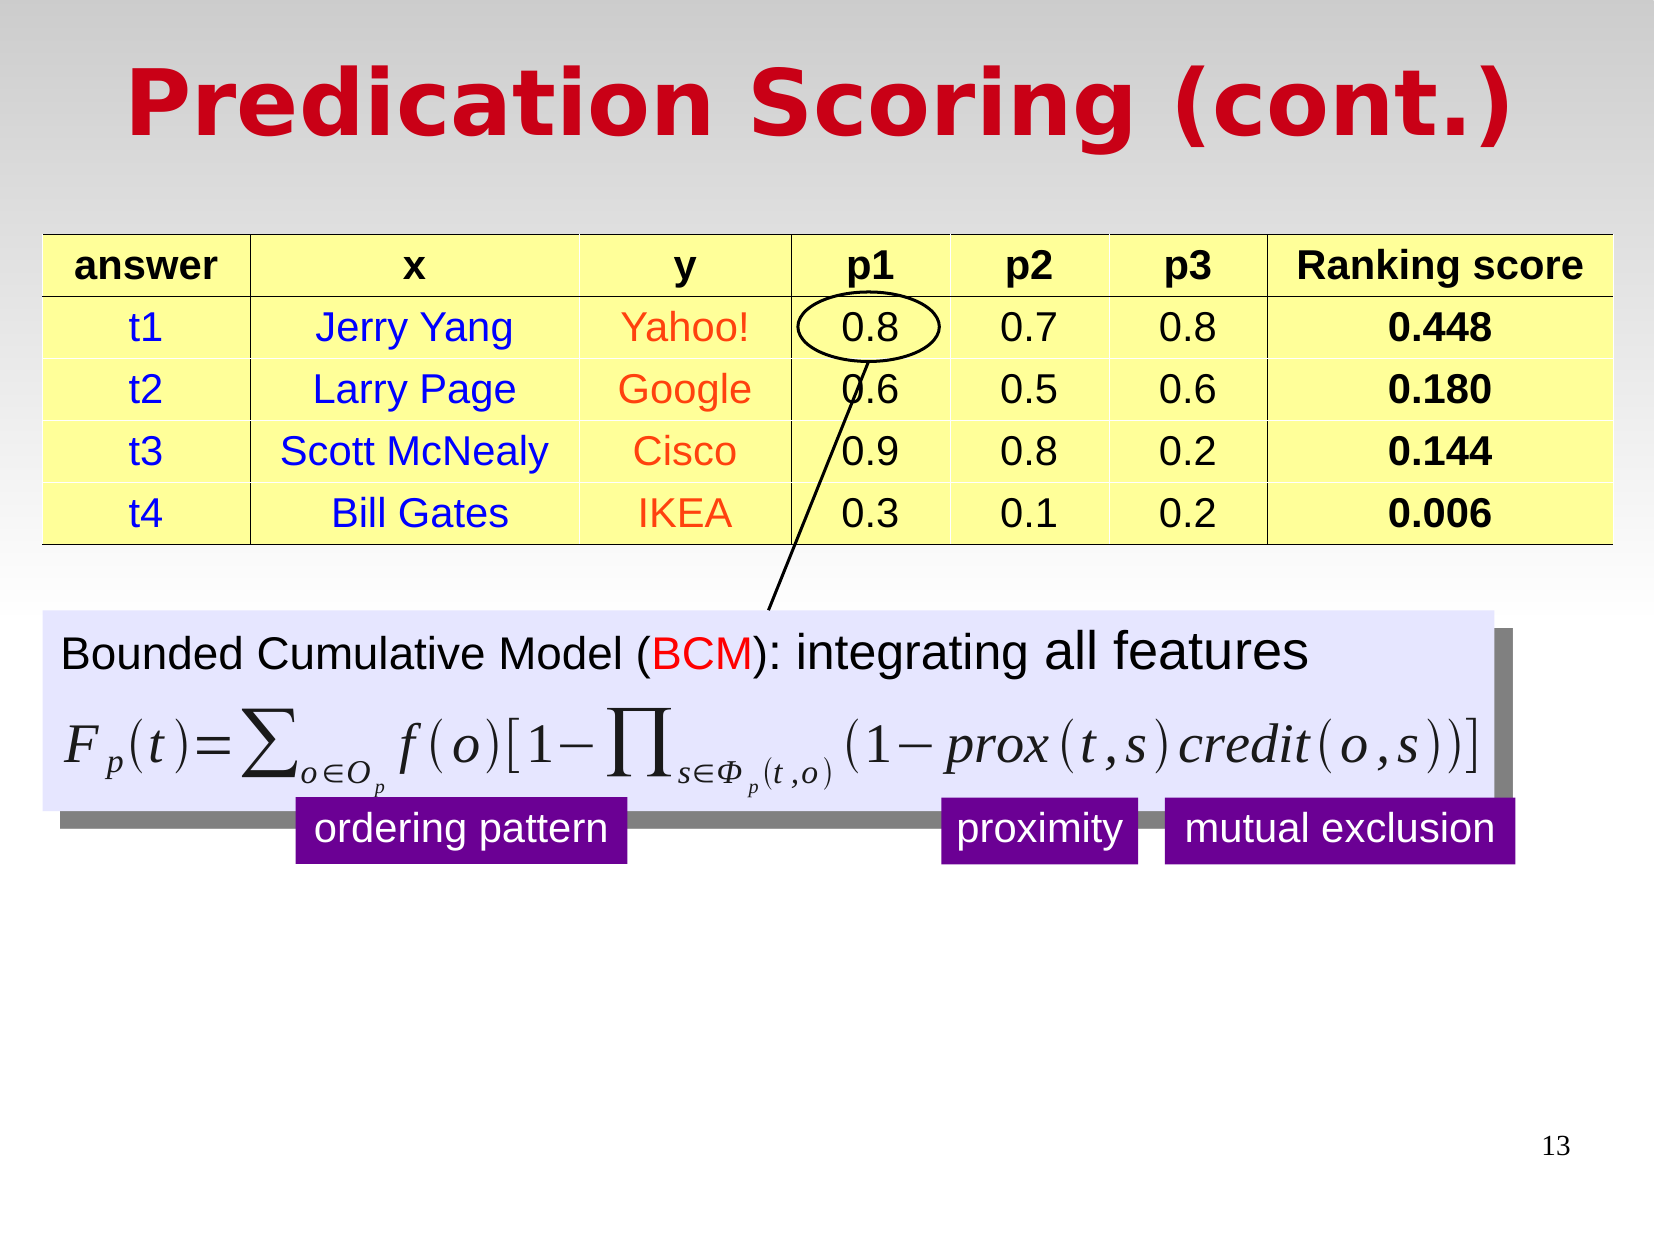

# Predication Scoring (cont.)
| answer | x | y | p1 | p2 | p3 | Ranking score |
| --- | --- | --- | --- | --- | --- | --- |
| t1 | Jerry Yang | Yahoo! | 0.8 | 0.7 | 0.8 | 0.448 |
| t2 | Larry Page | Google | 0.6 | 0.5 | 0.6 | 0.180 |
| t3 | Scott McNealy | Cisco | 0.9 | 0.8 | 0.2 | 0.144 |
| t4 | Bill Gates | IKEA | 0.3 | 0.1 | 0.2 | 0.006 |
Bounded Cumulative Model (BCM): integrating all features
ordering pattern
proximity
mutual exclusion
13